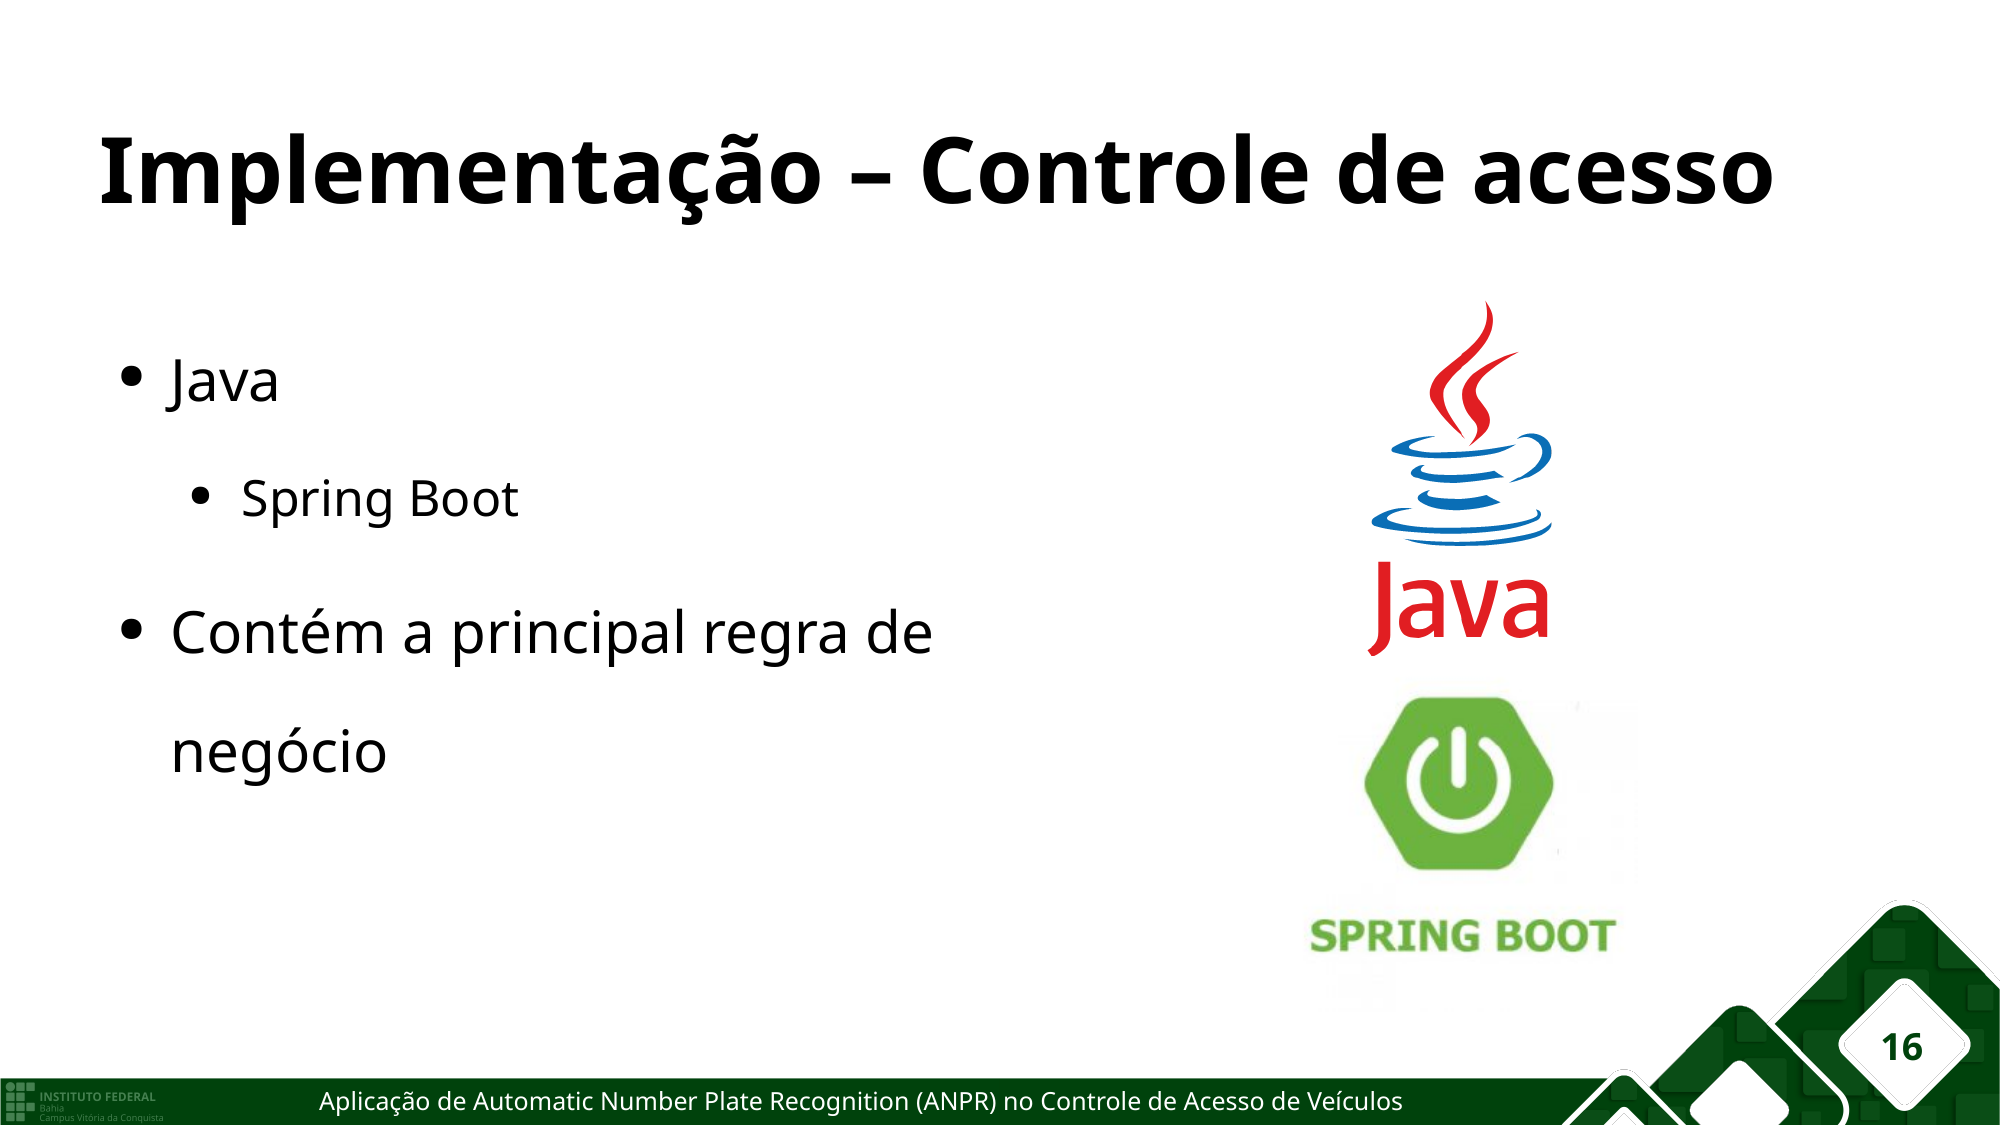

# Implementação – Controle de acesso
Java
Spring Boot
Contém a principal regra de negócio